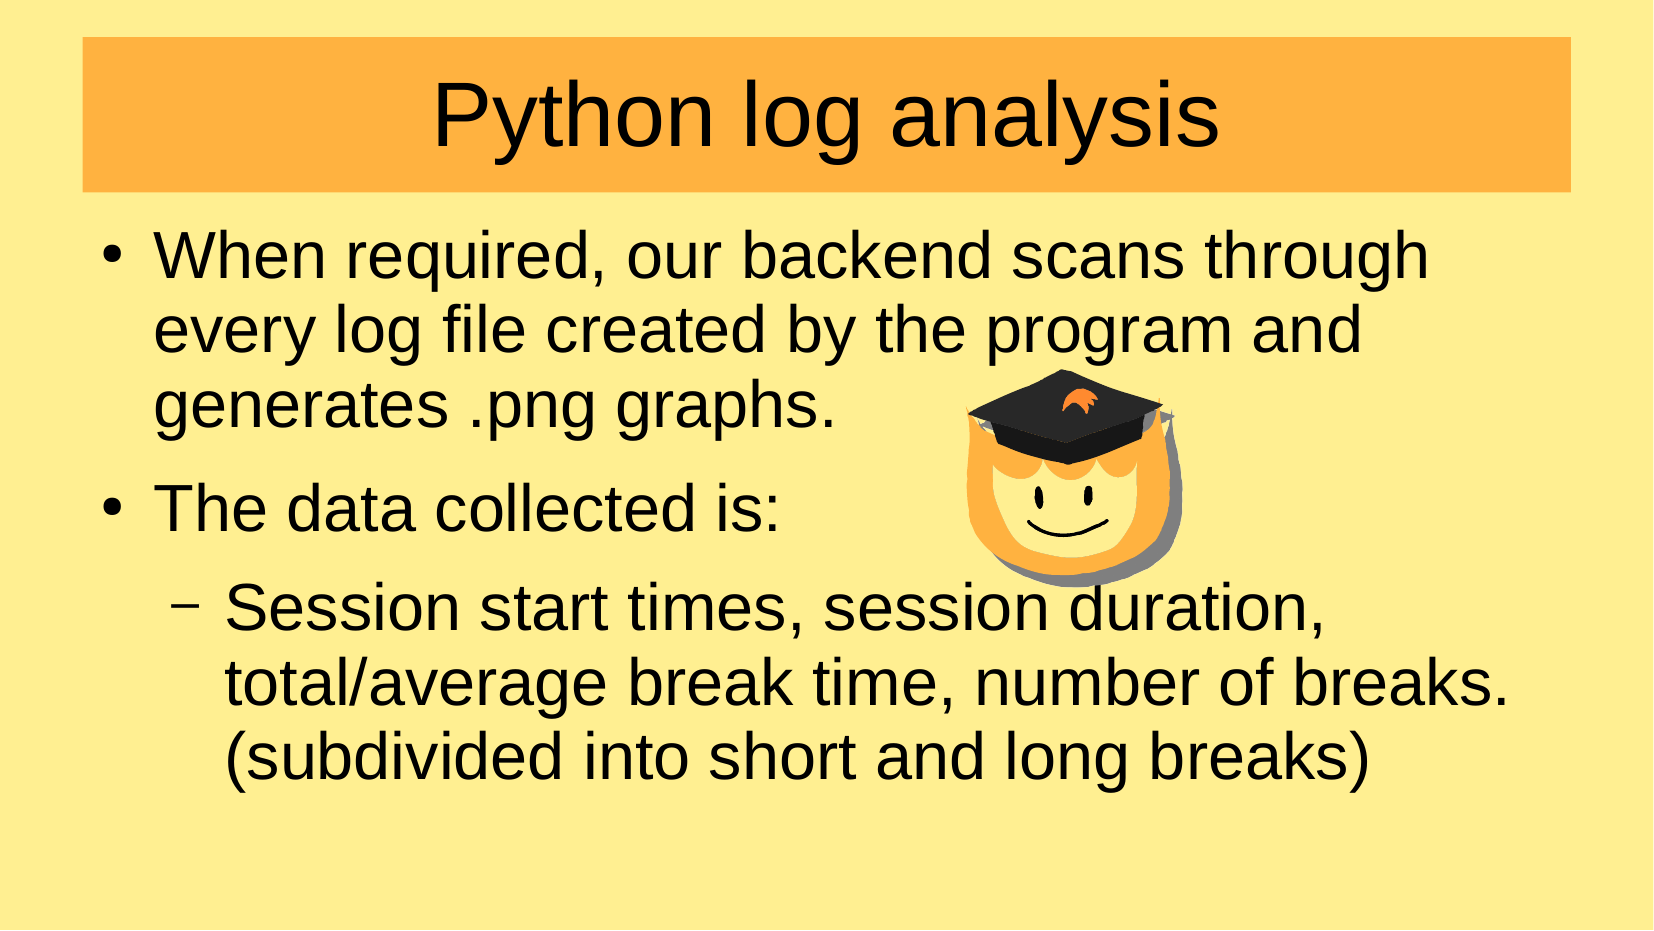

# Python log analysis
When required, our backend scans through every log file created by the program and generates .png graphs.
The data collected is:
Session start times, session duration, total/average break time, number of breaks. (subdivided into short and long breaks)